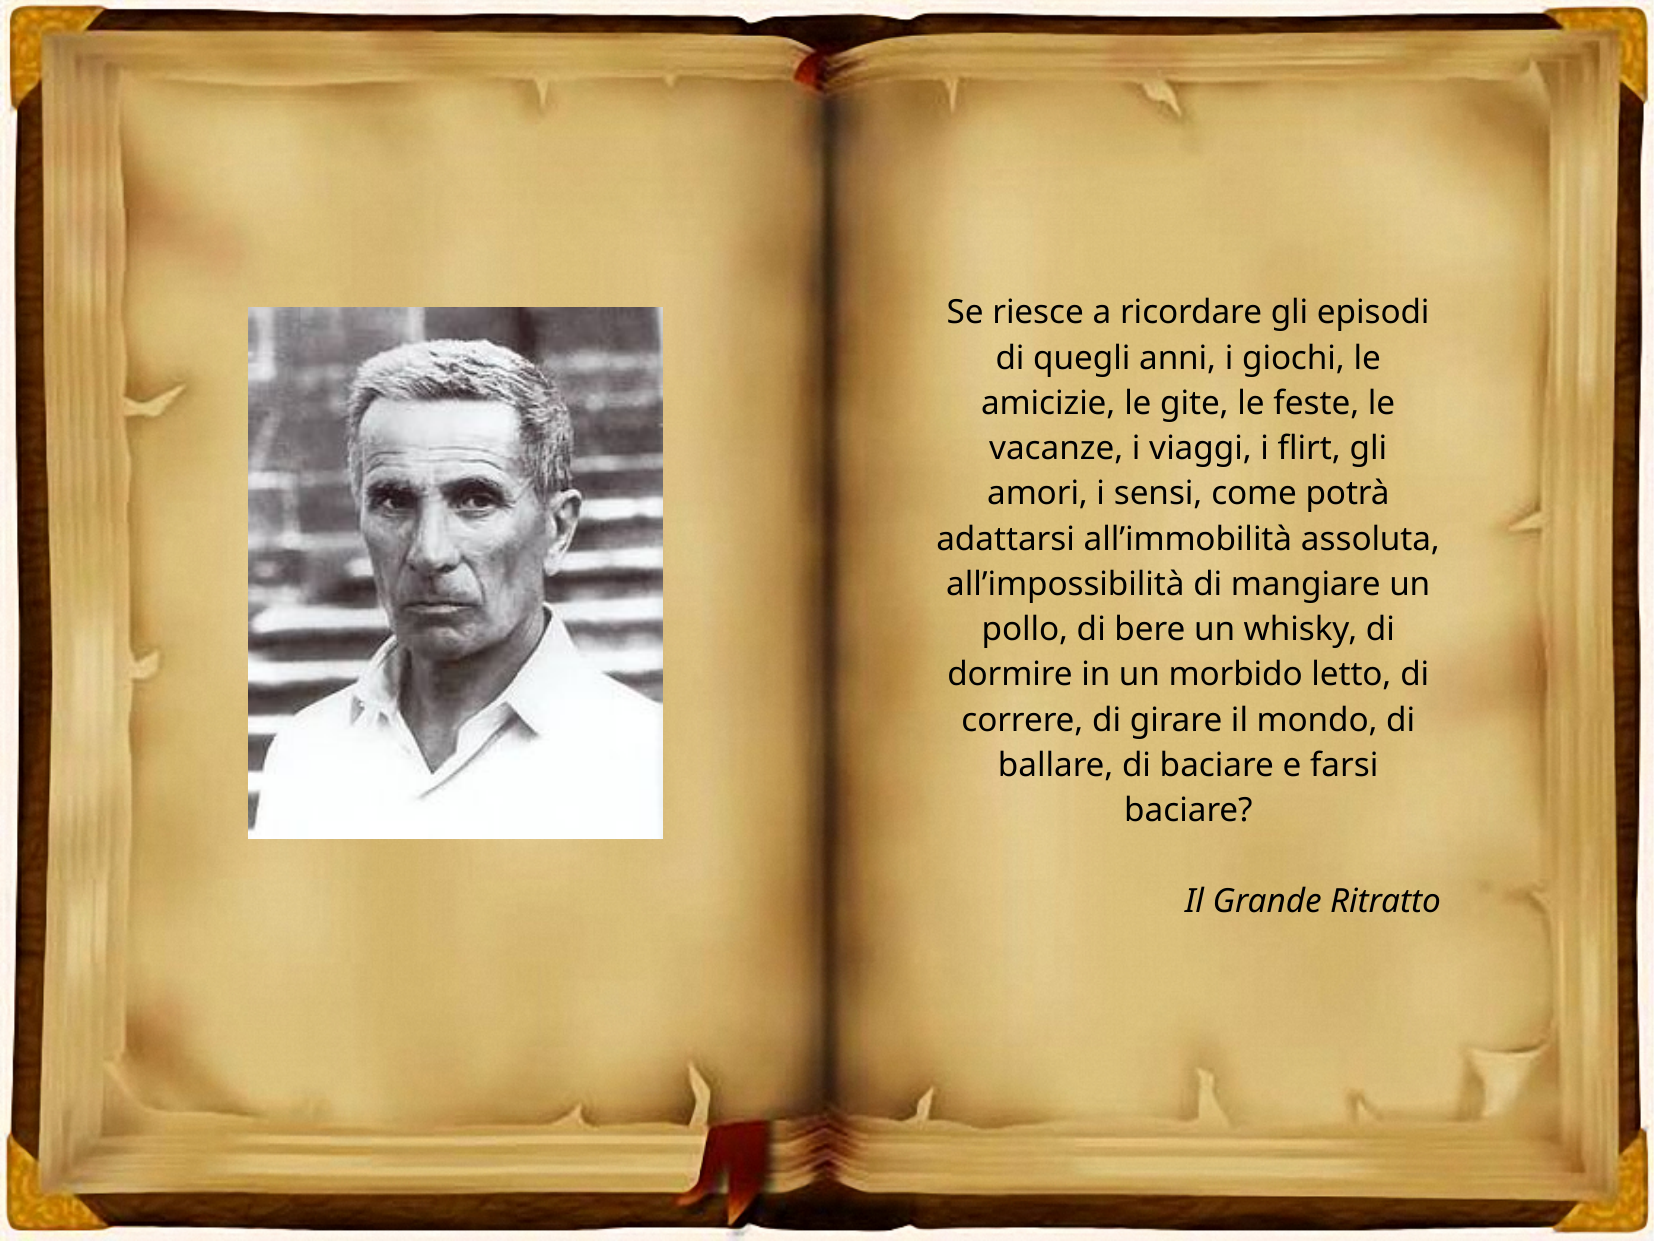

Se riesce a ricordare gli episodi di quegli anni, i giochi, le amicizie, le gite, le feste, le vacanze, i viaggi, i flirt, gli amori, i sensi, come potrà adattarsi all’immobilità assoluta, all’impossibilità di mangiare un pollo, di bere un whisky, di dormire in un morbido letto, di correre, di girare il mondo, di ballare, di baciare e farsi baciare?
Il Grande Ritratto